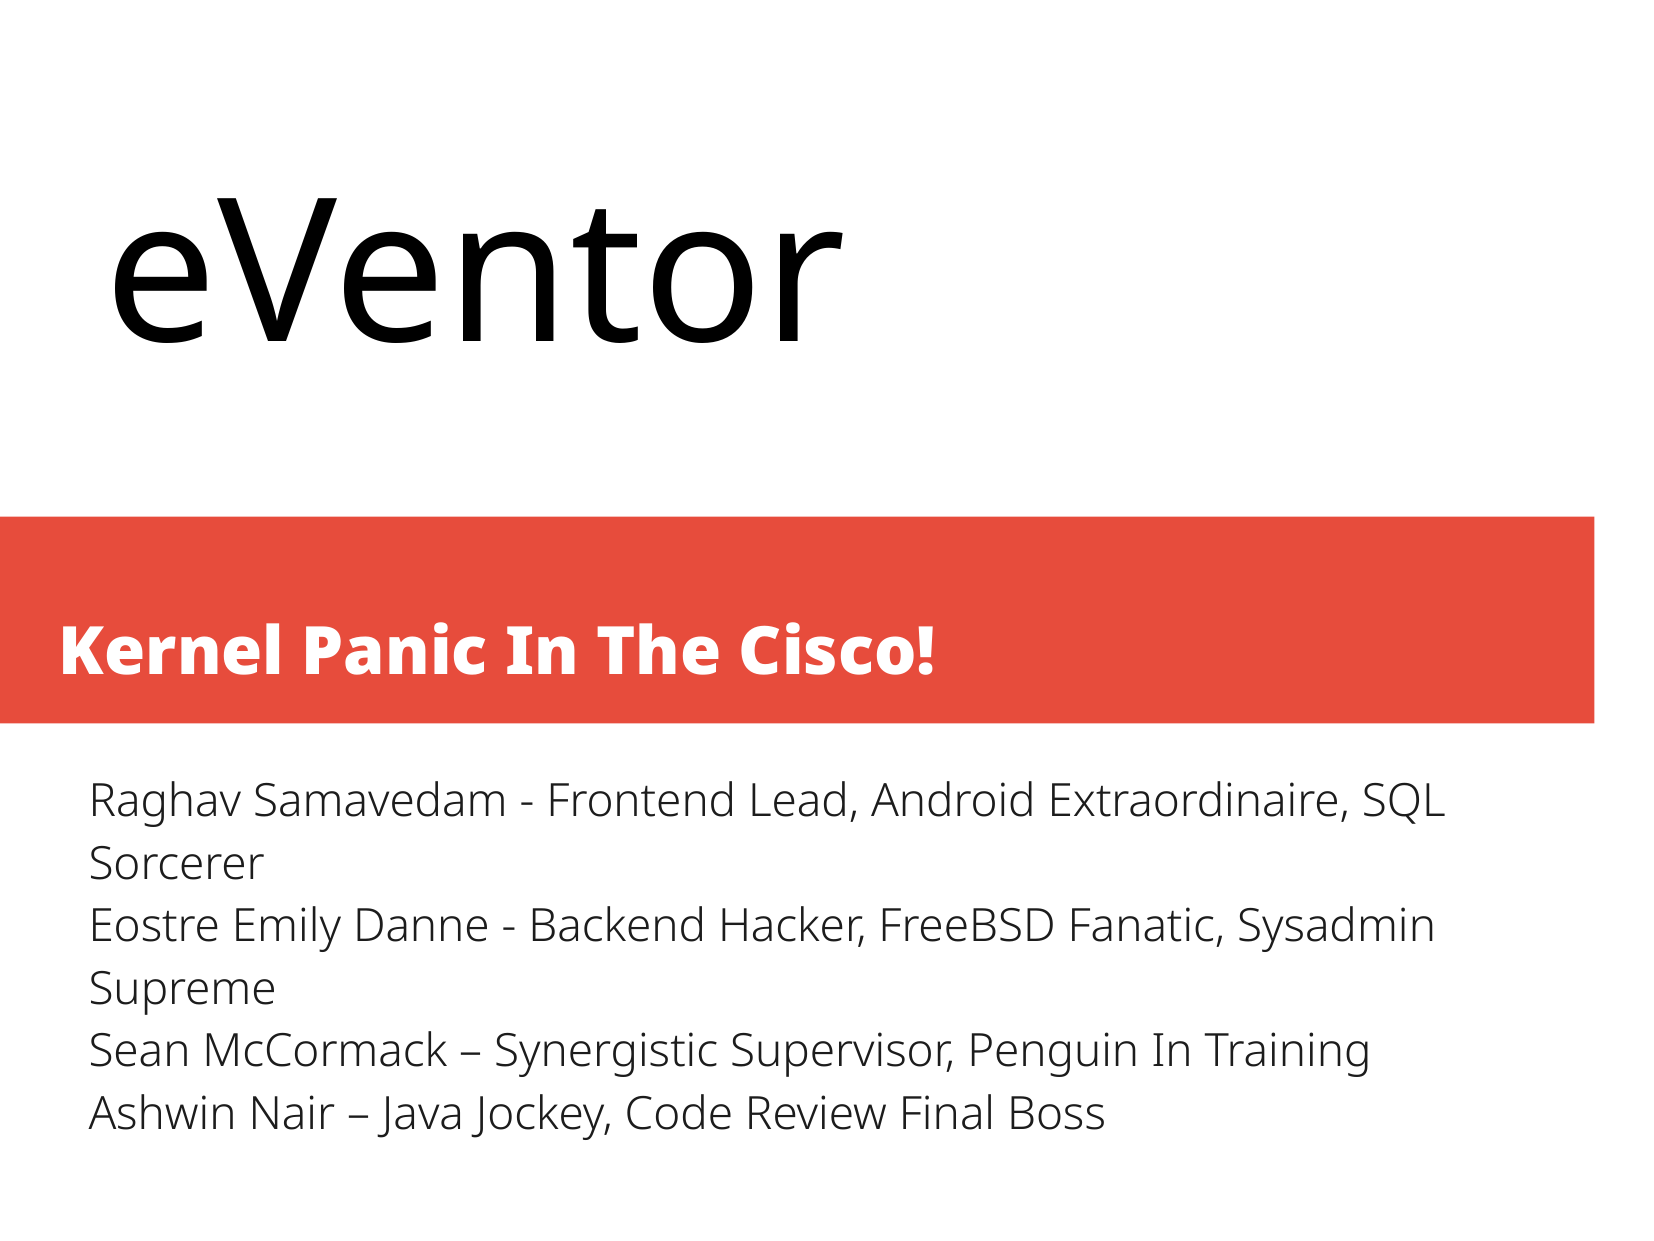

eVentor
# Kernel Panic In The Cisco!
Raghav Samavedam - Frontend Lead, Android Extraordinaire, SQL Sorcerer
Eostre Emily Danne - Backend Hacker, FreeBSD Fanatic, Sysadmin Supreme
Sean McCormack – Synergistic Supervisor, Penguin In Training
Ashwin Nair – Java Jockey, Code Review Final Boss